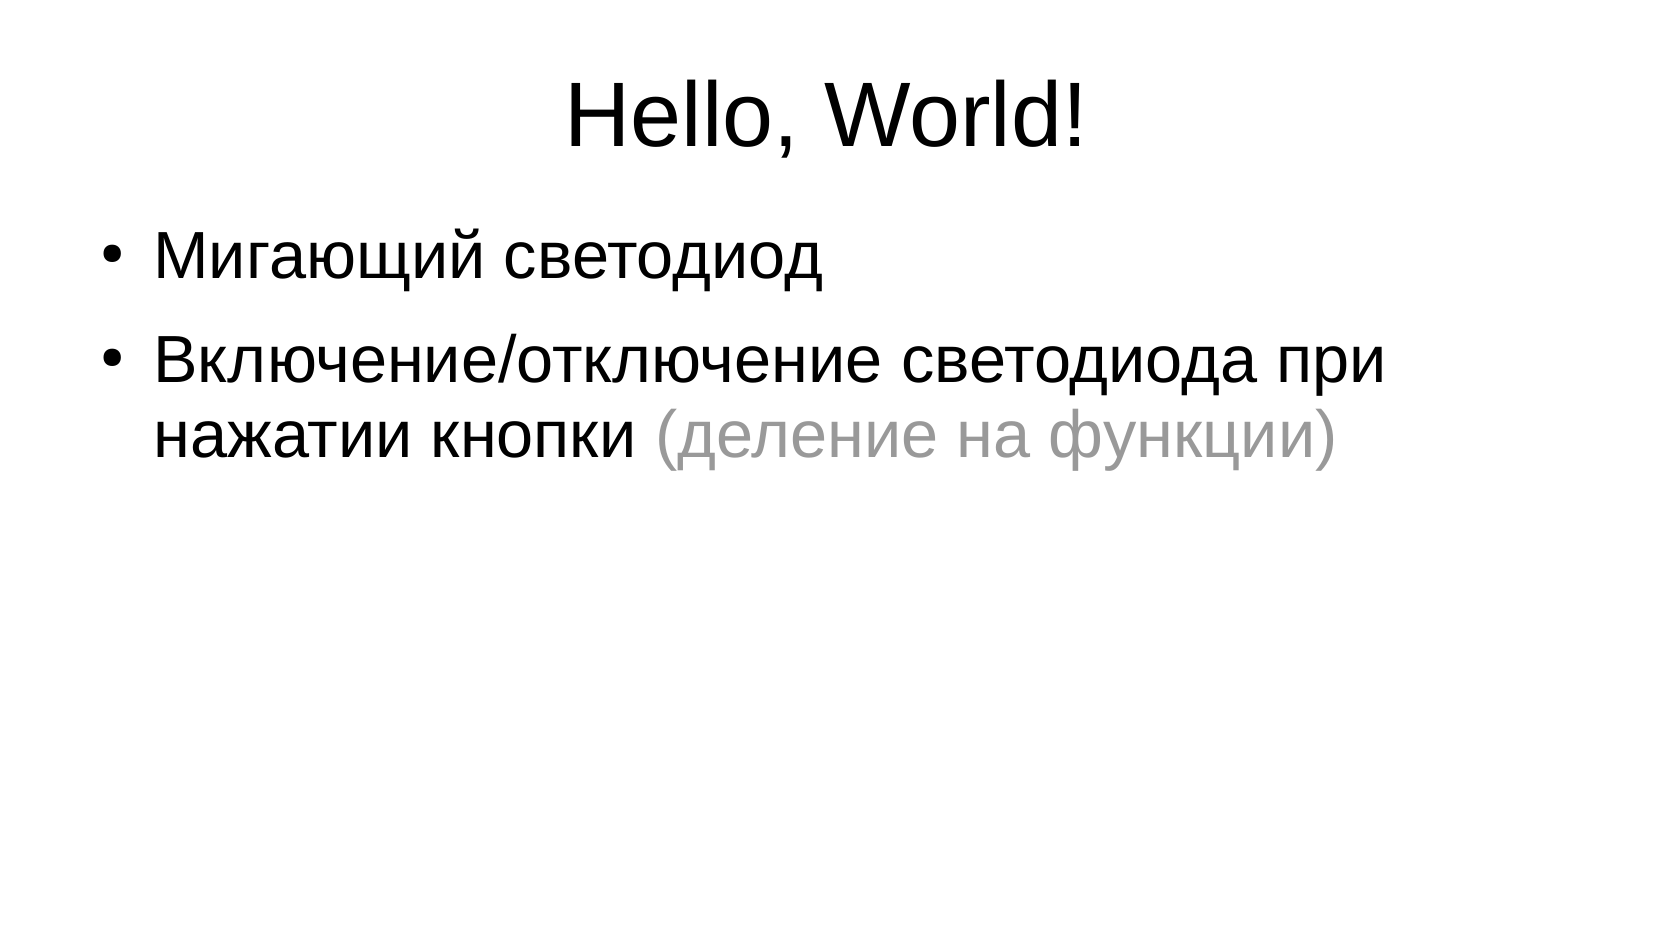

# Hello, World!
Мигающий светодиод
Включение/отключение светодиода при нажатии кнопки (деление на функции)